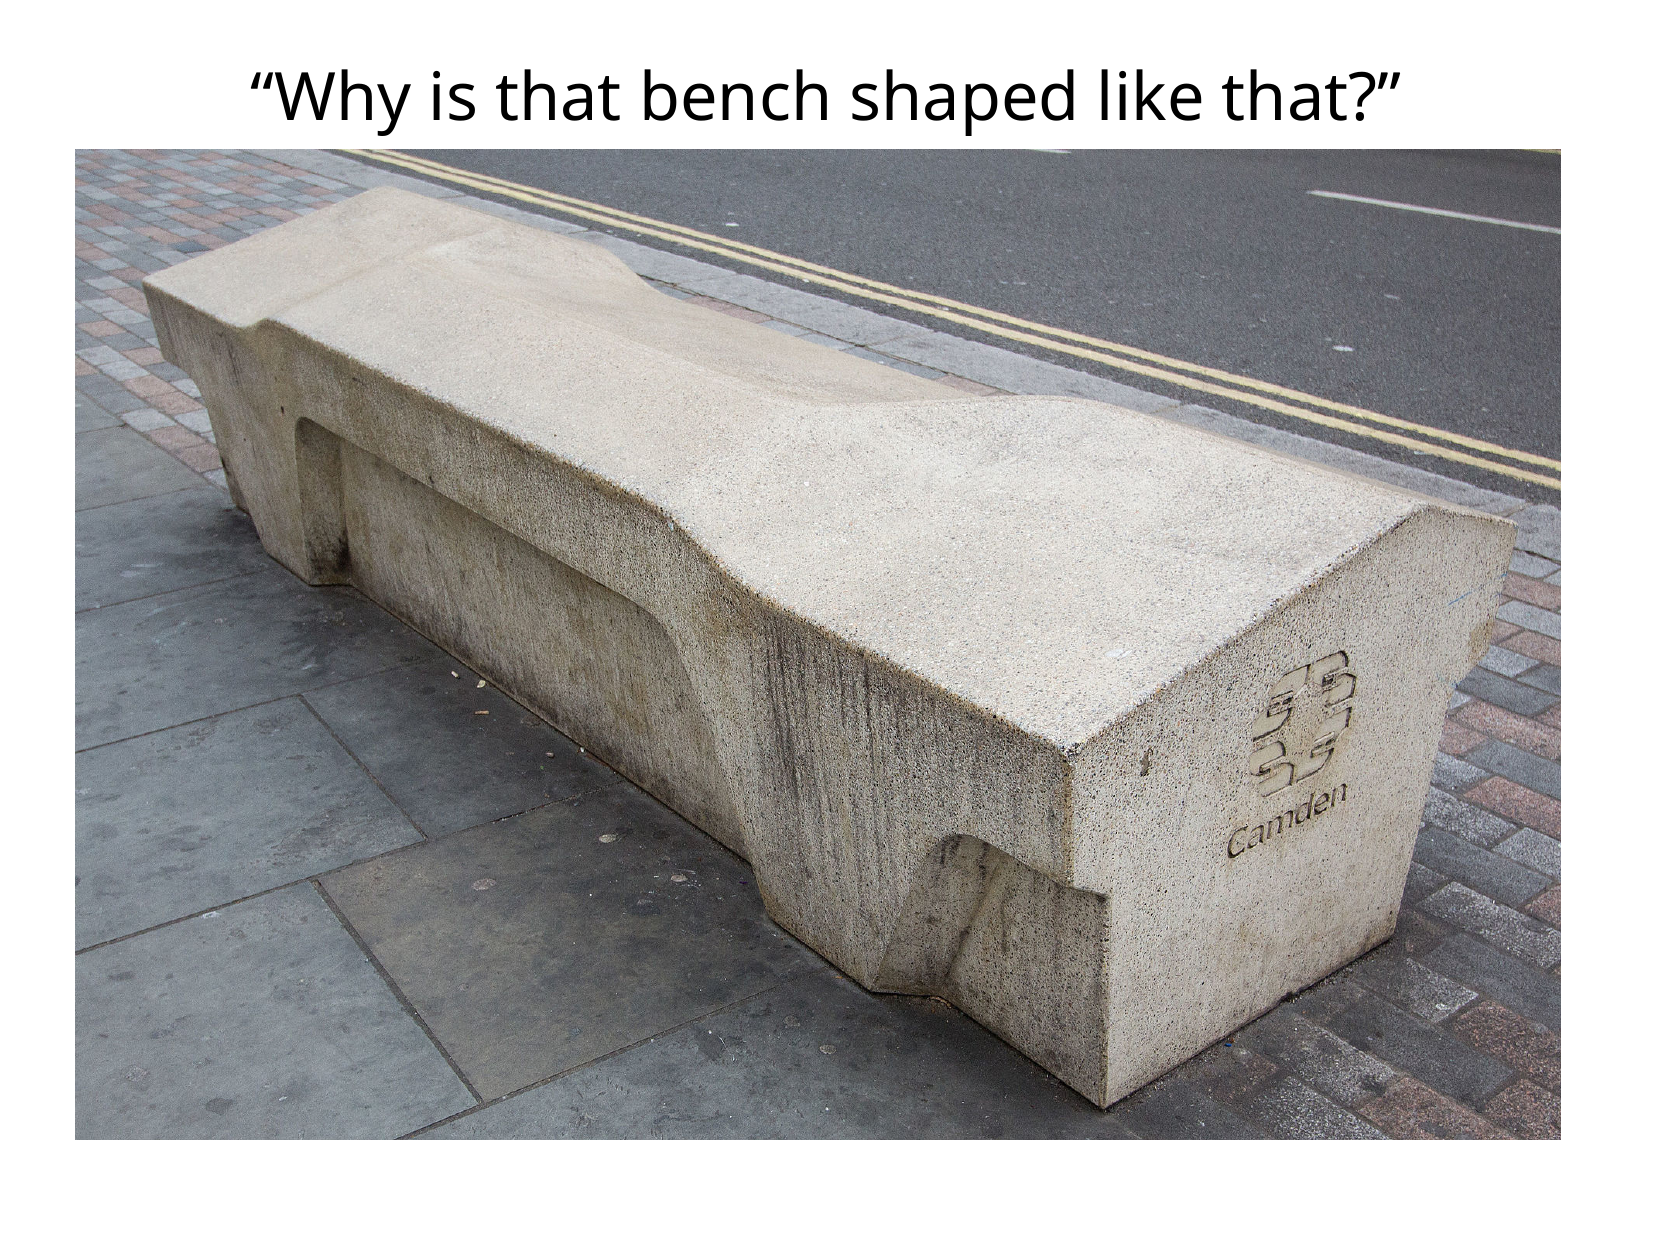

# “Why is that bench shaped like that?”